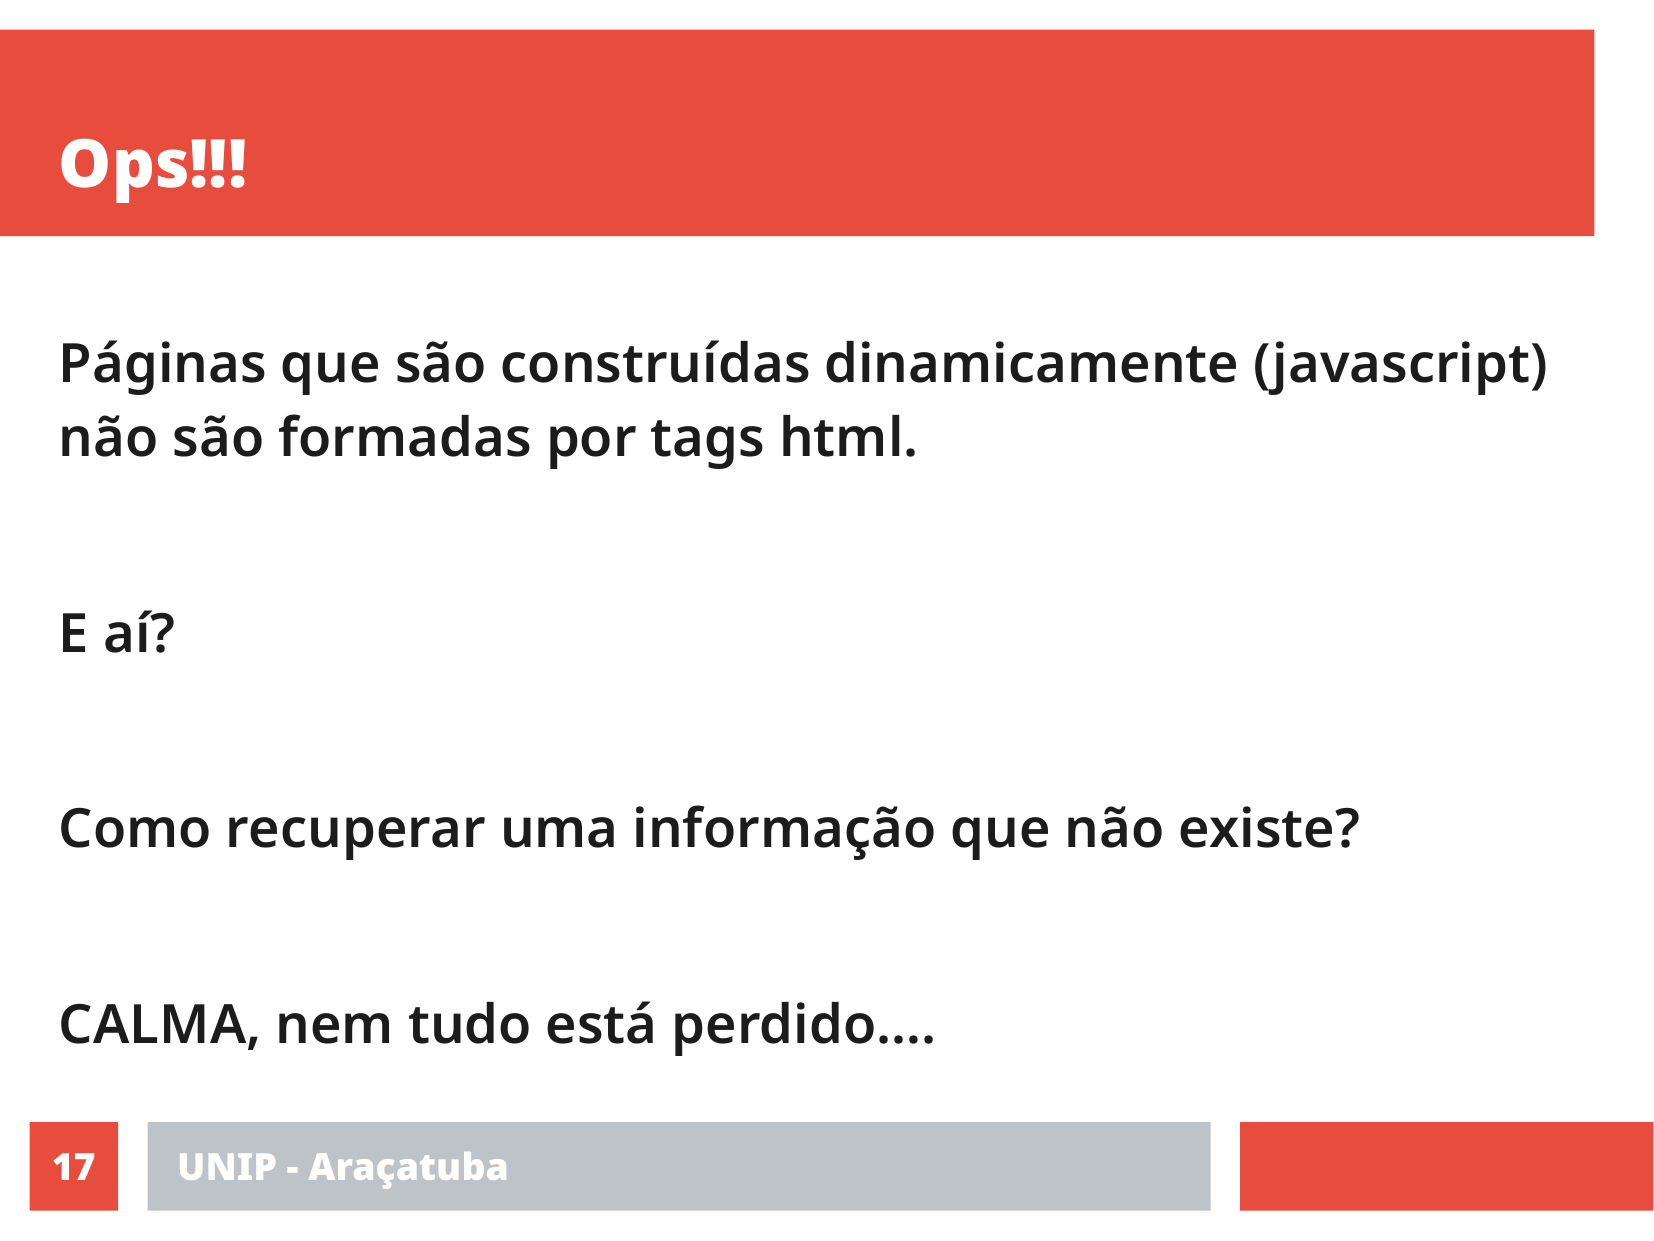

# Ops!!!
Páginas que são construídas dinamicamente (javascript) não são formadas por tags html.
E aí?
Como recuperar uma informação que não existe?
CALMA, nem tudo está perdido….
17
UNIP - Araçatuba